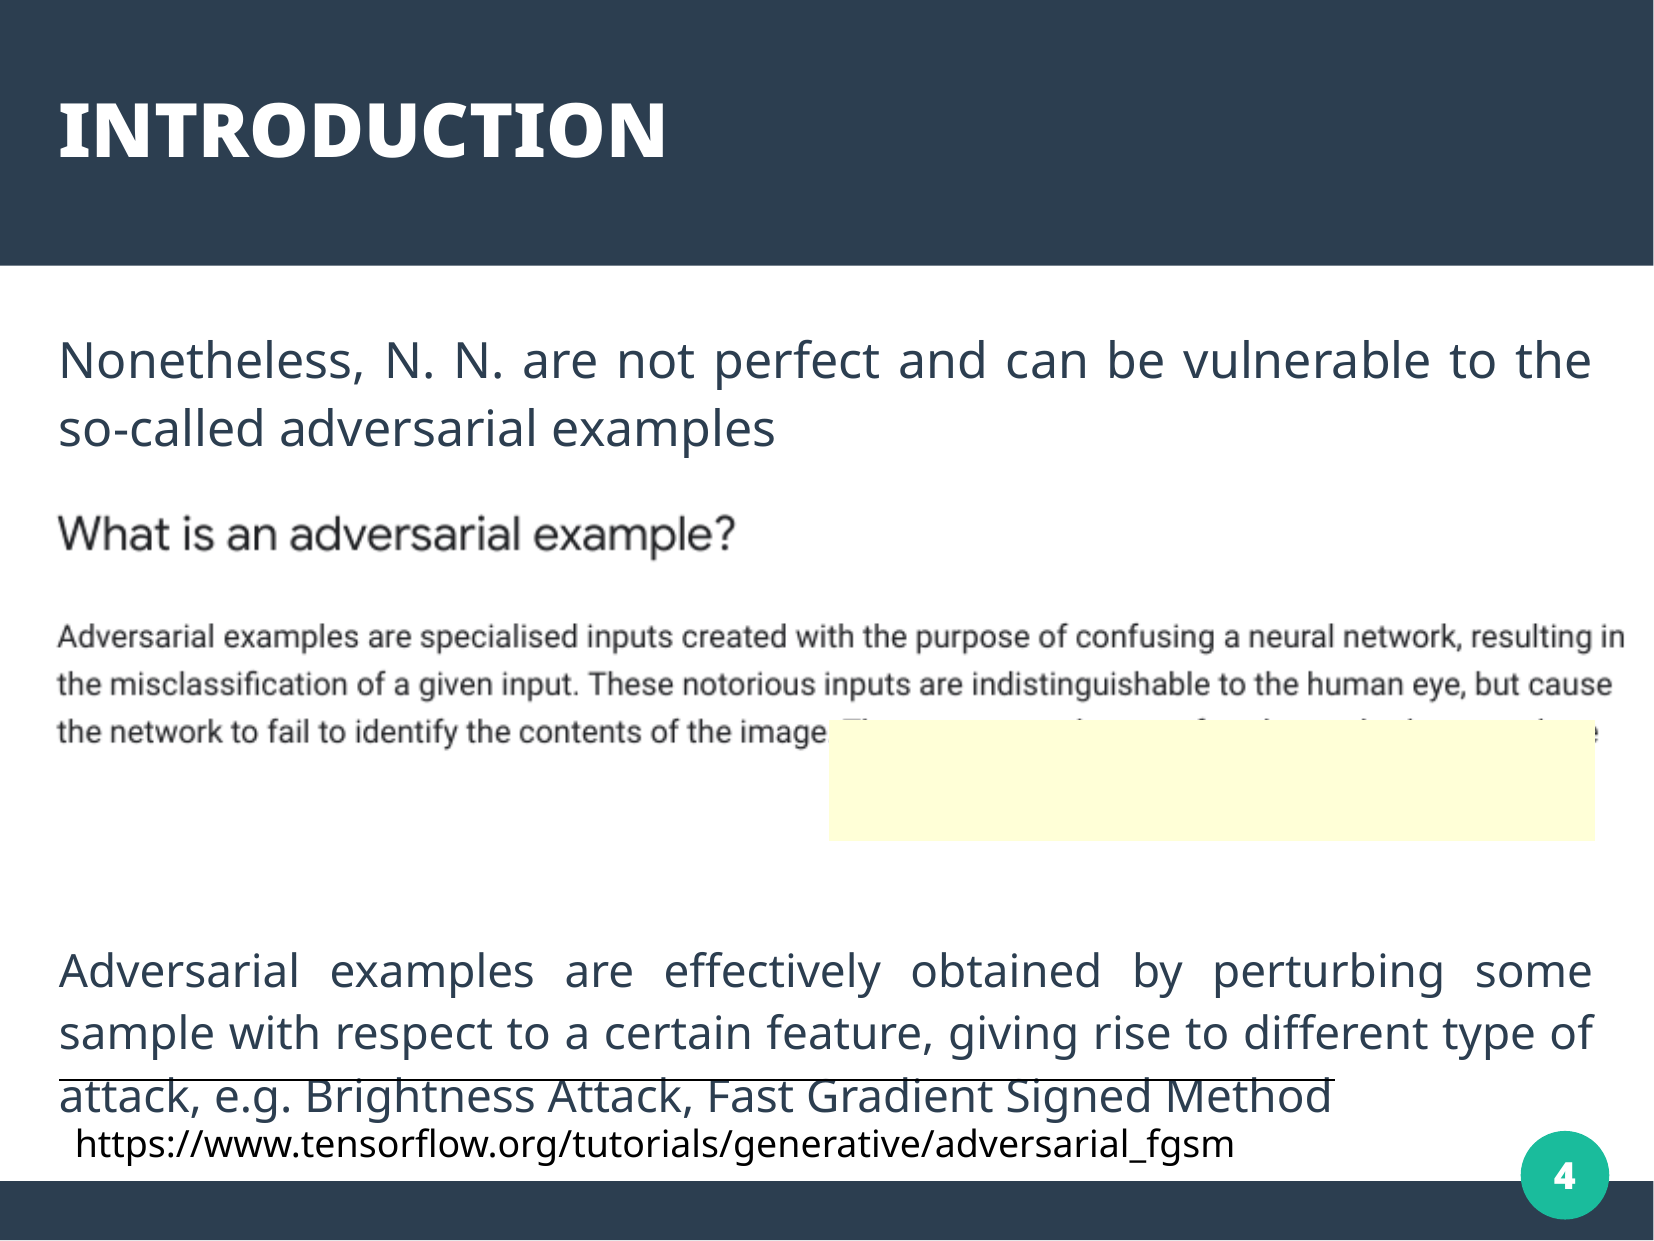

# INTRODUCTION
Nonetheless, N. N. are not perfect and can be vulnerable to the so-called adversarial examples
Adversarial examples are effectively obtained by perturbing some sample with respect to a certain feature, giving rise to different type of attack, e.g. Brightness Attack, Fast Gradient Signed Method
https://www.tensorflow.org/tutorials/generative/adversarial_fgsm
4